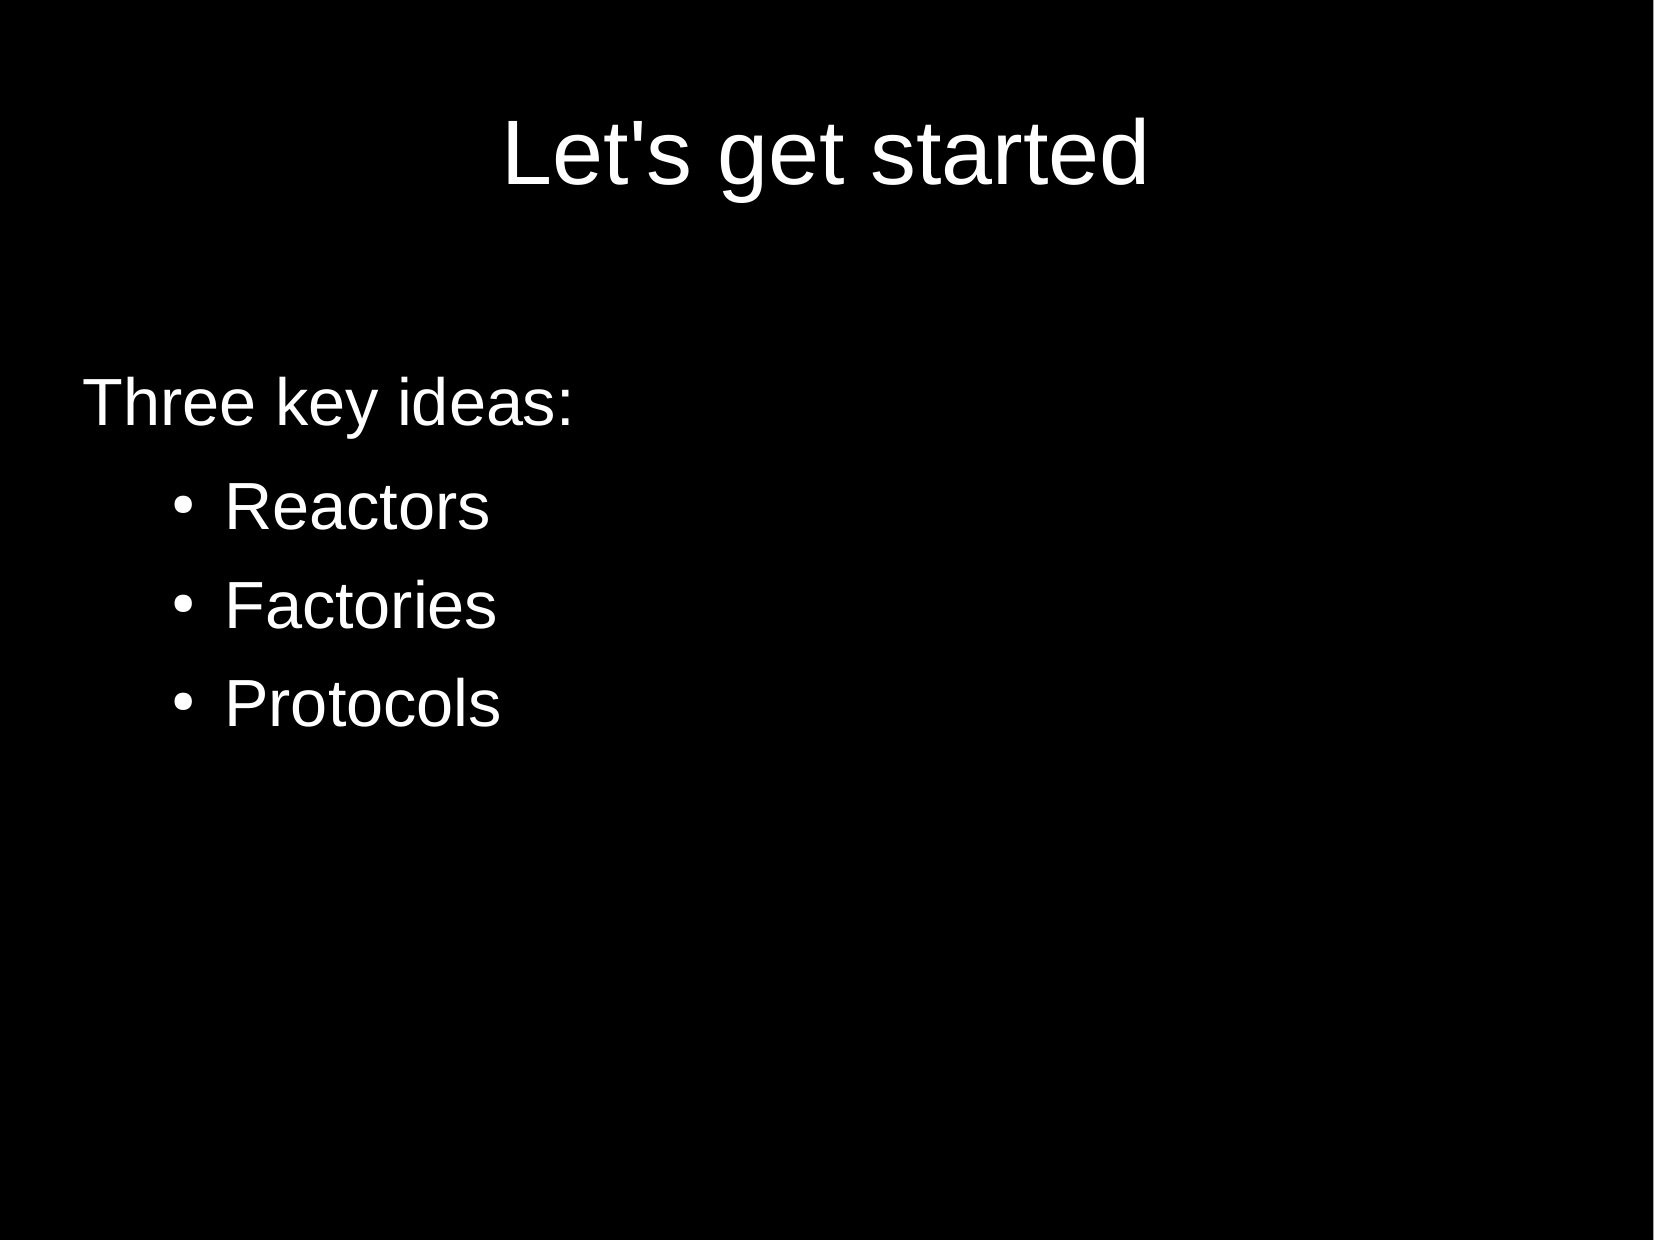

# Let's get started
Three key ideas:
Reactors
Factories
Protocols